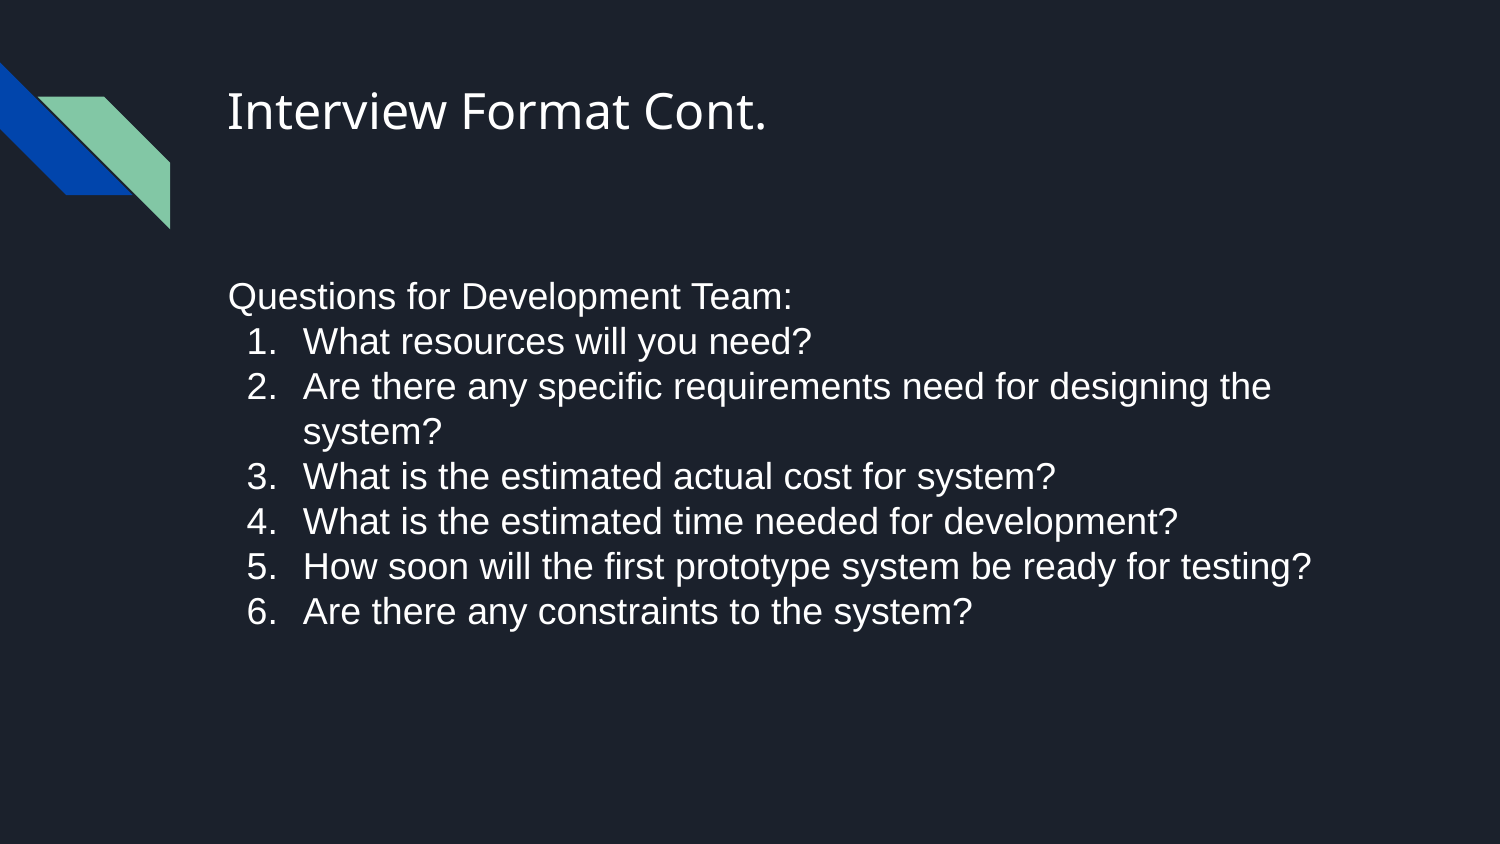

# Interview Format Cont.
Questions for Development Team:
What resources will you need?
Are there any specific requirements need for designing the system?
What is the estimated actual cost for system?
What is the estimated time needed for development?
How soon will the first prototype system be ready for testing?
Are there any constraints to the system?